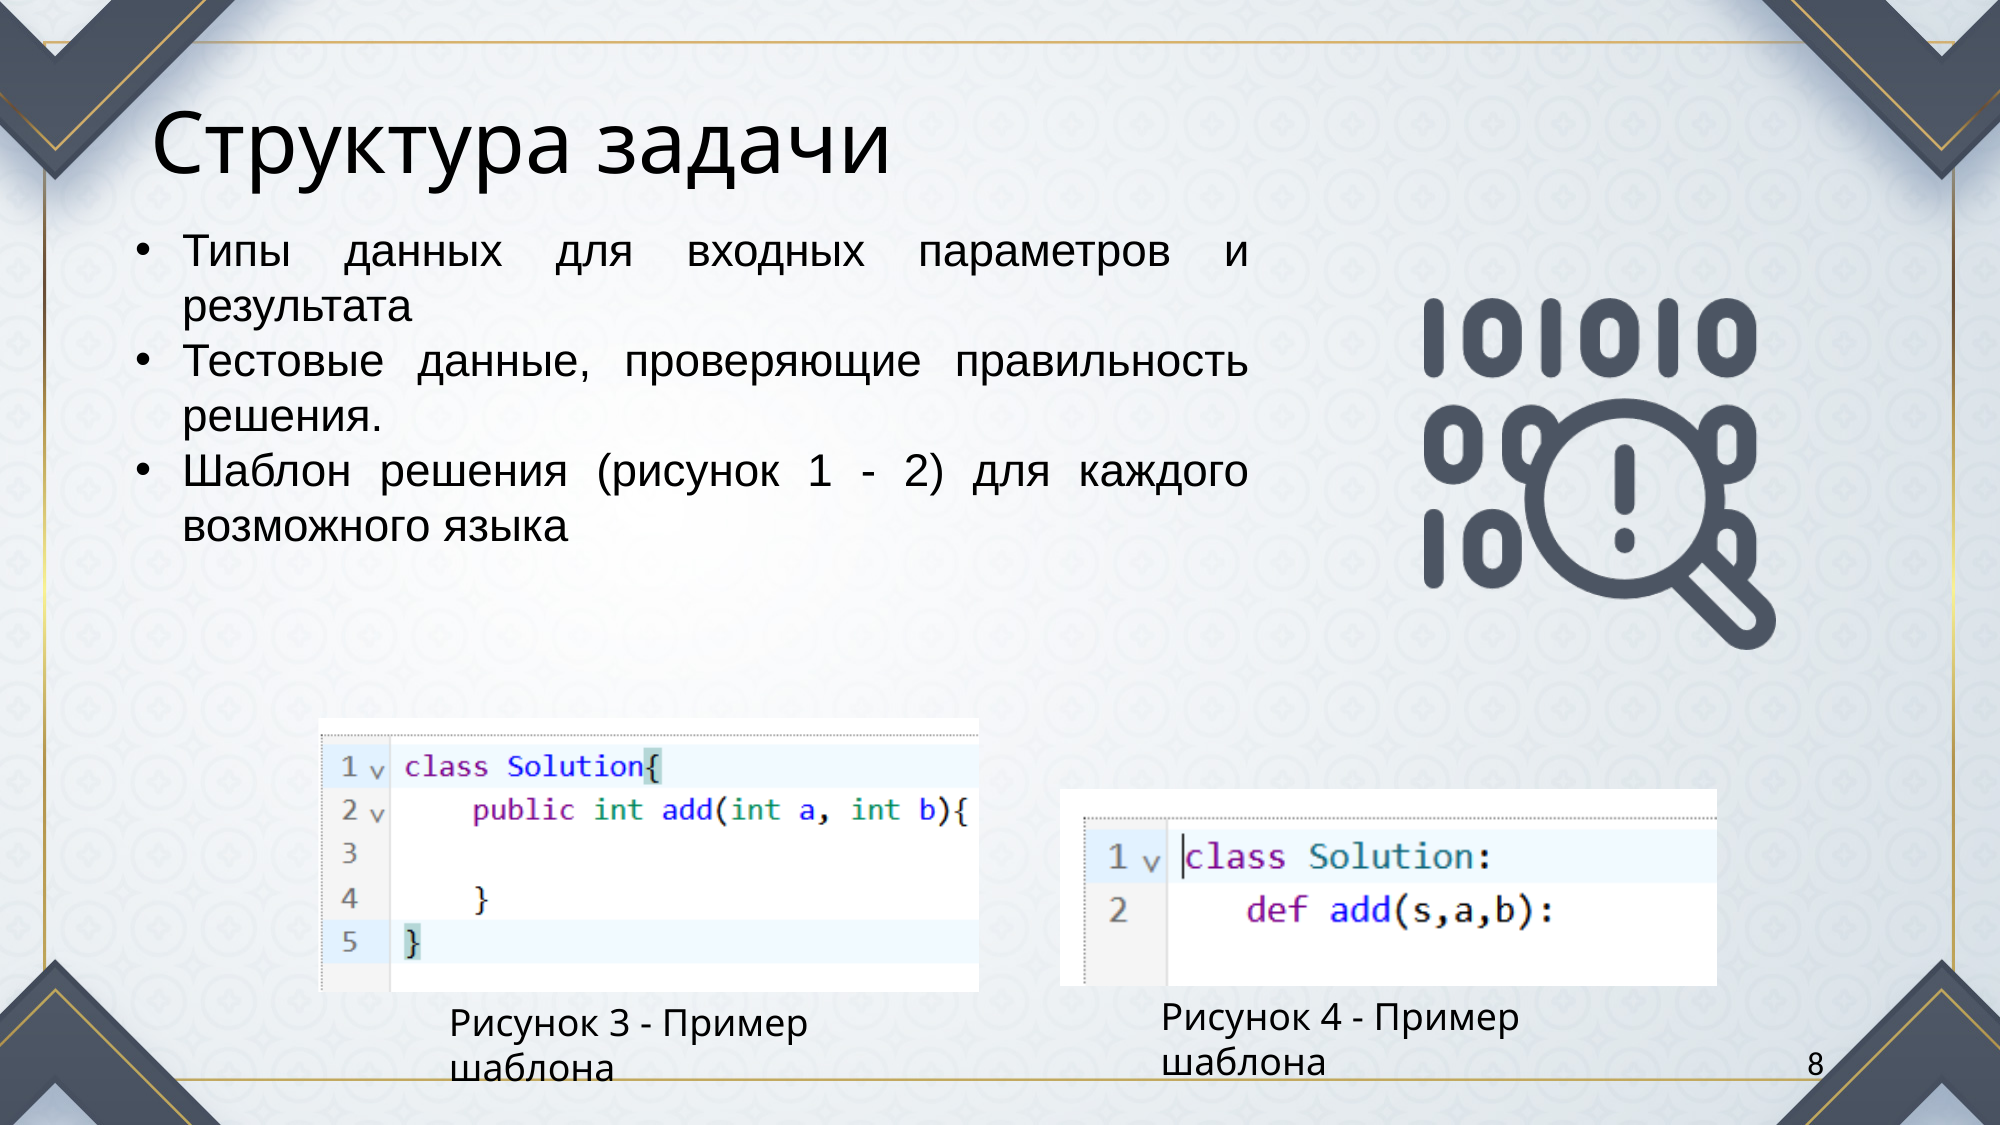

# Структура задачи
Типы данных для входных параметров и результата
Тестовые данные, проверяющие правильность решения.
Шаблон решения (рисунок 1 - 2) для каждого возможного языка
Рисунок 4 - Пример шаблона
Рисунок 3 - Пример шаблона